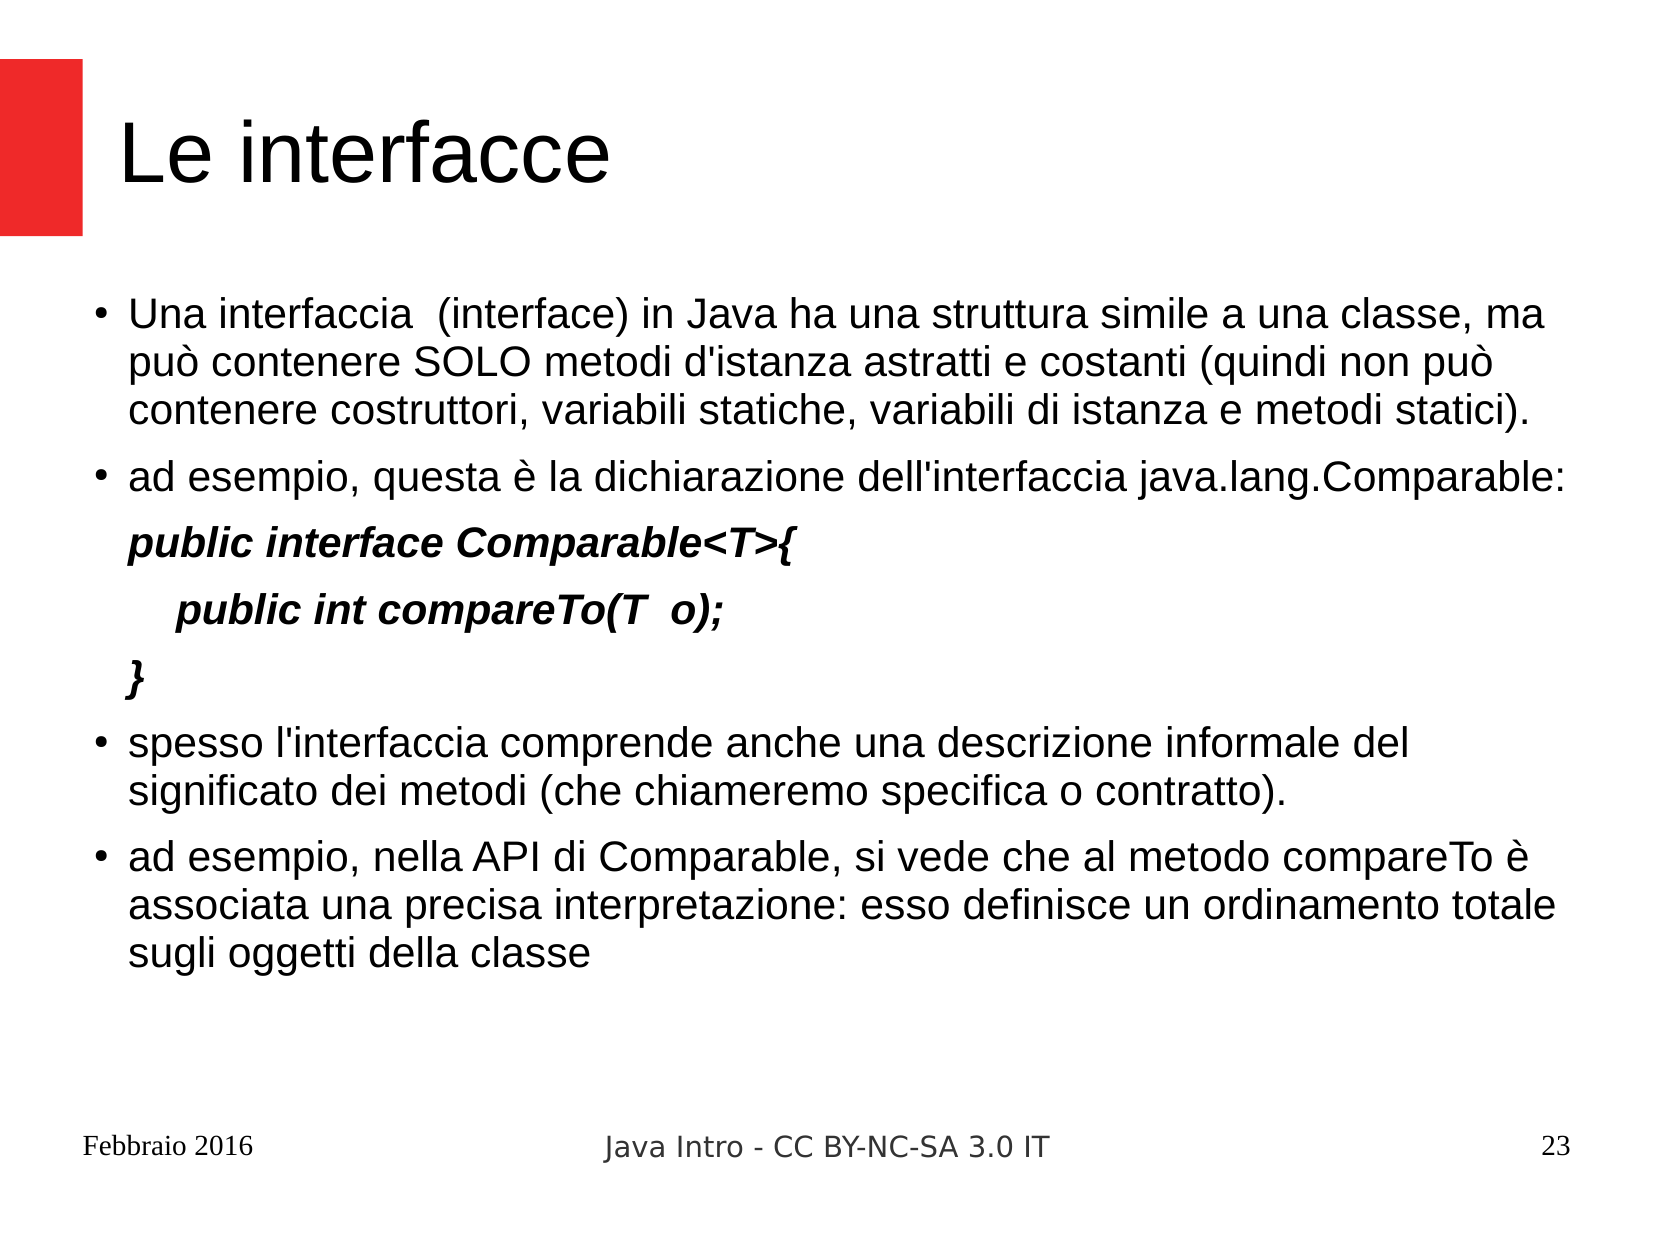

# Le interfacce
Una interfaccia (interface) in Java ha una struttura simile a una classe, ma può contenere SOLO metodi d'istanza astratti e costanti (quindi non può contenere costruttori, variabili statiche, variabili di istanza e metodi statici).
ad esempio, questa è la dichiarazione dell'interfaccia java.lang.Comparable:
public interface Comparable<T>{
 public int compareTo(T o);
}
spesso l'interfaccia comprende anche una descrizione informale del significato dei metodi (che chiameremo specifica o contratto).
ad esempio, nella API di Comparable, si vede che al metodo compareTo è associata una precisa interpretazione: esso definisce un ordinamento totale sugli oggetti della classe
Your Date Here
Your Footer Here
23